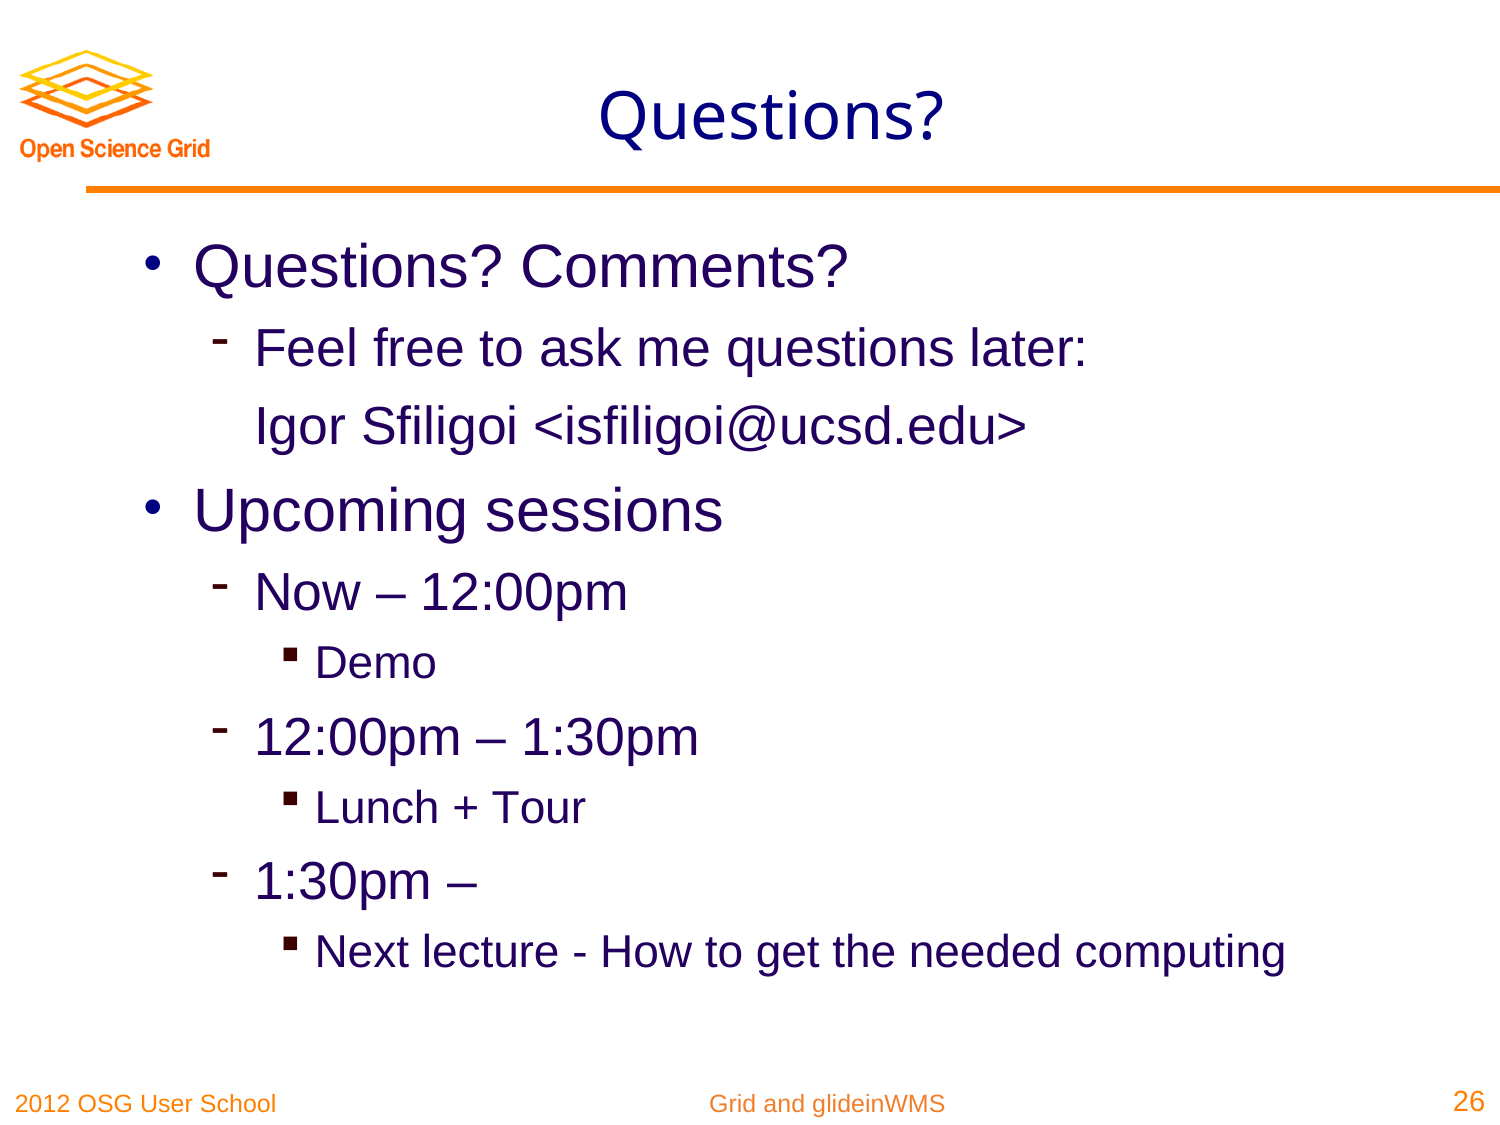

# Questions?
Questions? Comments?
Feel free to ask me questions later:
	Igor Sfiligoi <isfiligoi@ucsd.edu>
Upcoming sessions
Now – 12:00pm
Demo
12:00pm – 1:30pm
Lunch + Tour
1:30pm –
Next lecture - How to get the needed computing